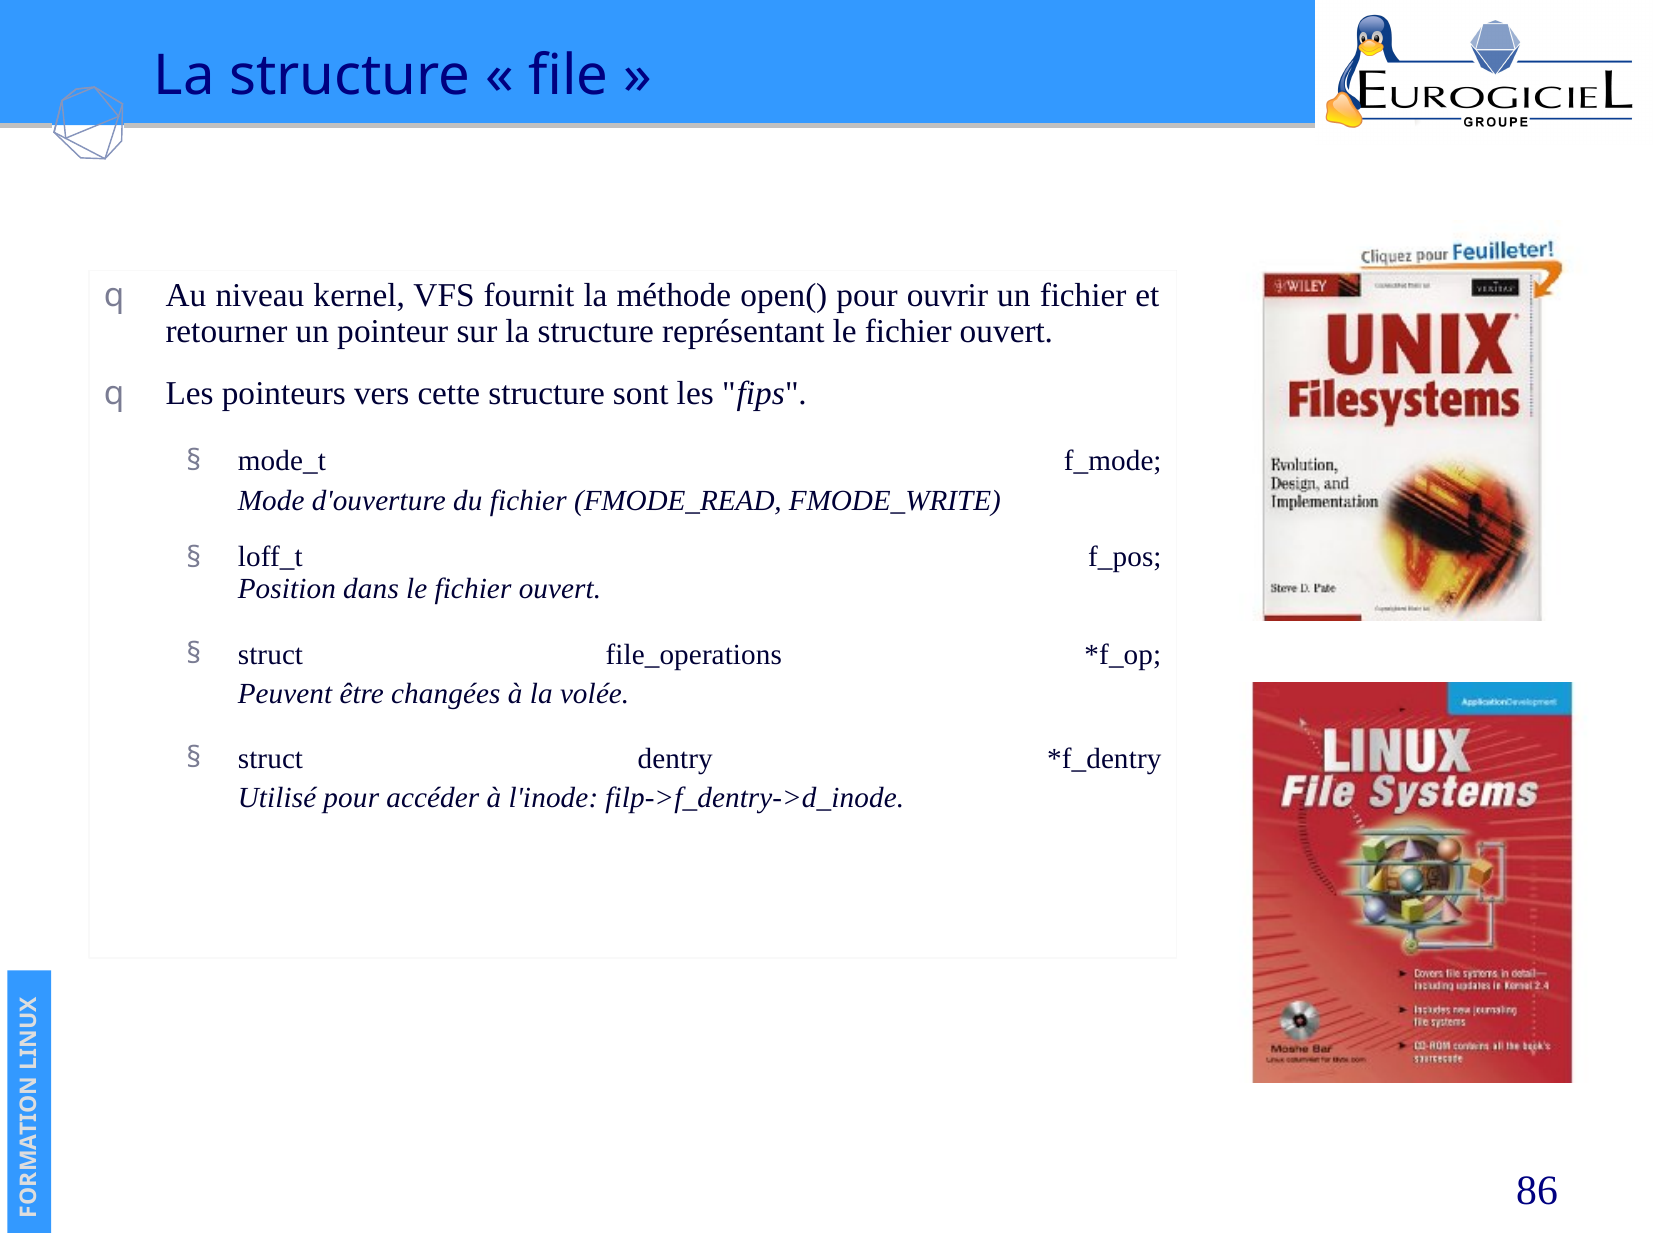

# La structure « file »
Au niveau kernel, VFS fournit la méthode open() pour ouvrir un fichier et retourner un pointeur sur la structure représentant le fichier ouvert.
Les pointeurs vers cette structure sont les "fips".
mode_t f_mode;
Mode d'ouverture du fichier (FMODE_READ, FMODE_WRITE)‏
loff_t f_pos;
Position dans le fichier ouvert.
struct file_operations *f_op;
Peuvent être changées à la volée.
struct dentry *f_dentry
Utilisé pour accéder à l'inode: filp->f_dentry->d_inode.